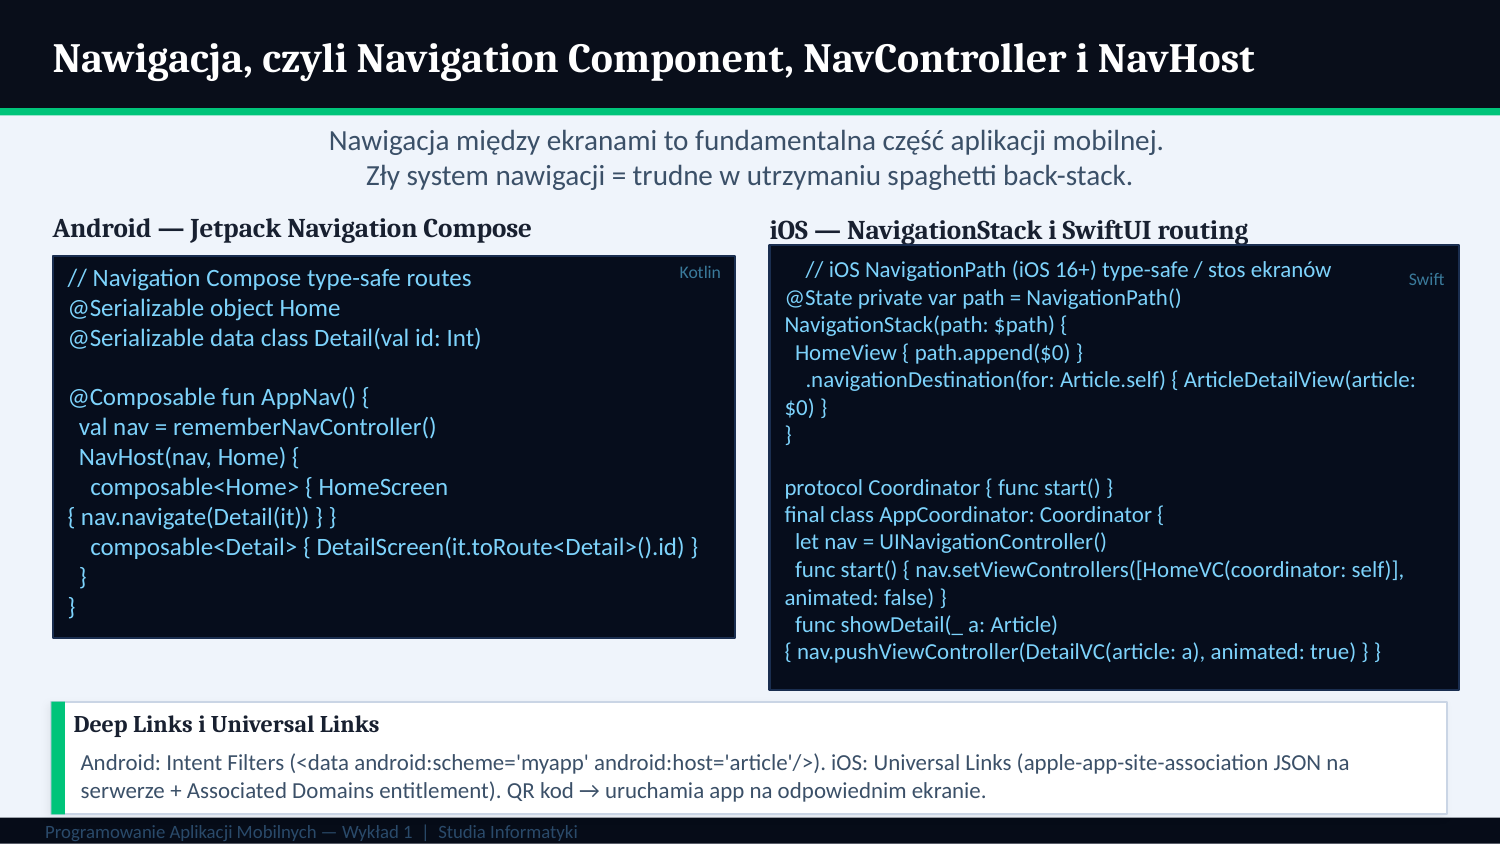

Nawigacja, czyli Navigation Component, NavController i NavHost
Nawigacja między ekranami to fundamentalna część aplikacji mobilnej.
Zły system nawigacji = trudne w utrzymaniu spaghetti back-stack.
Android — Jetpack Navigation Compose
iOS — NavigationStack i SwiftUI routing
 // iOS NavigationPath (iOS 16+) type-safe / stos ekranów
@State private var path = NavigationPath()
NavigationStack(path: $path) {
  HomeView { path.append($0) }
    .navigationDestination(for: Article.self) { ArticleDetailView(article: $0) }
}
protocol Coordinator { func start() }
final class AppCoordinator: Coordinator {
  let nav = UINavigationController()
  func start() { nav.setViewControllers([HomeVC(coordinator: self)], animated: false) }
  func showDetail(_ a: Article) { nav.pushViewController(DetailVC(article: a), animated: true) } }
Kotlin
// Navigation Compose type-safe routes
@Serializable object Home
@Serializable data class Detail(val id: Int)
@Composable fun AppNav() {
  val nav = rememberNavController()
  NavHost(nav, Home) {
    composable<Home> { HomeScreen { nav.navigate(Detail(it)) } }
    composable<Detail> { DetailScreen(it.toRoute<Detail>().id) }
  }
}
Swift
Deep Links i Universal Links
Android: Intent Filters (<data android:scheme='myapp' android:host='article'/>). iOS: Universal Links (apple-app-site-association JSON na serwerze + Associated Domains entitlement). QR kod → uruchamia app na odpowiednim ekranie.
Programowanie Aplikacji Mobilnych — Wykład 1 | Studia Informatyki